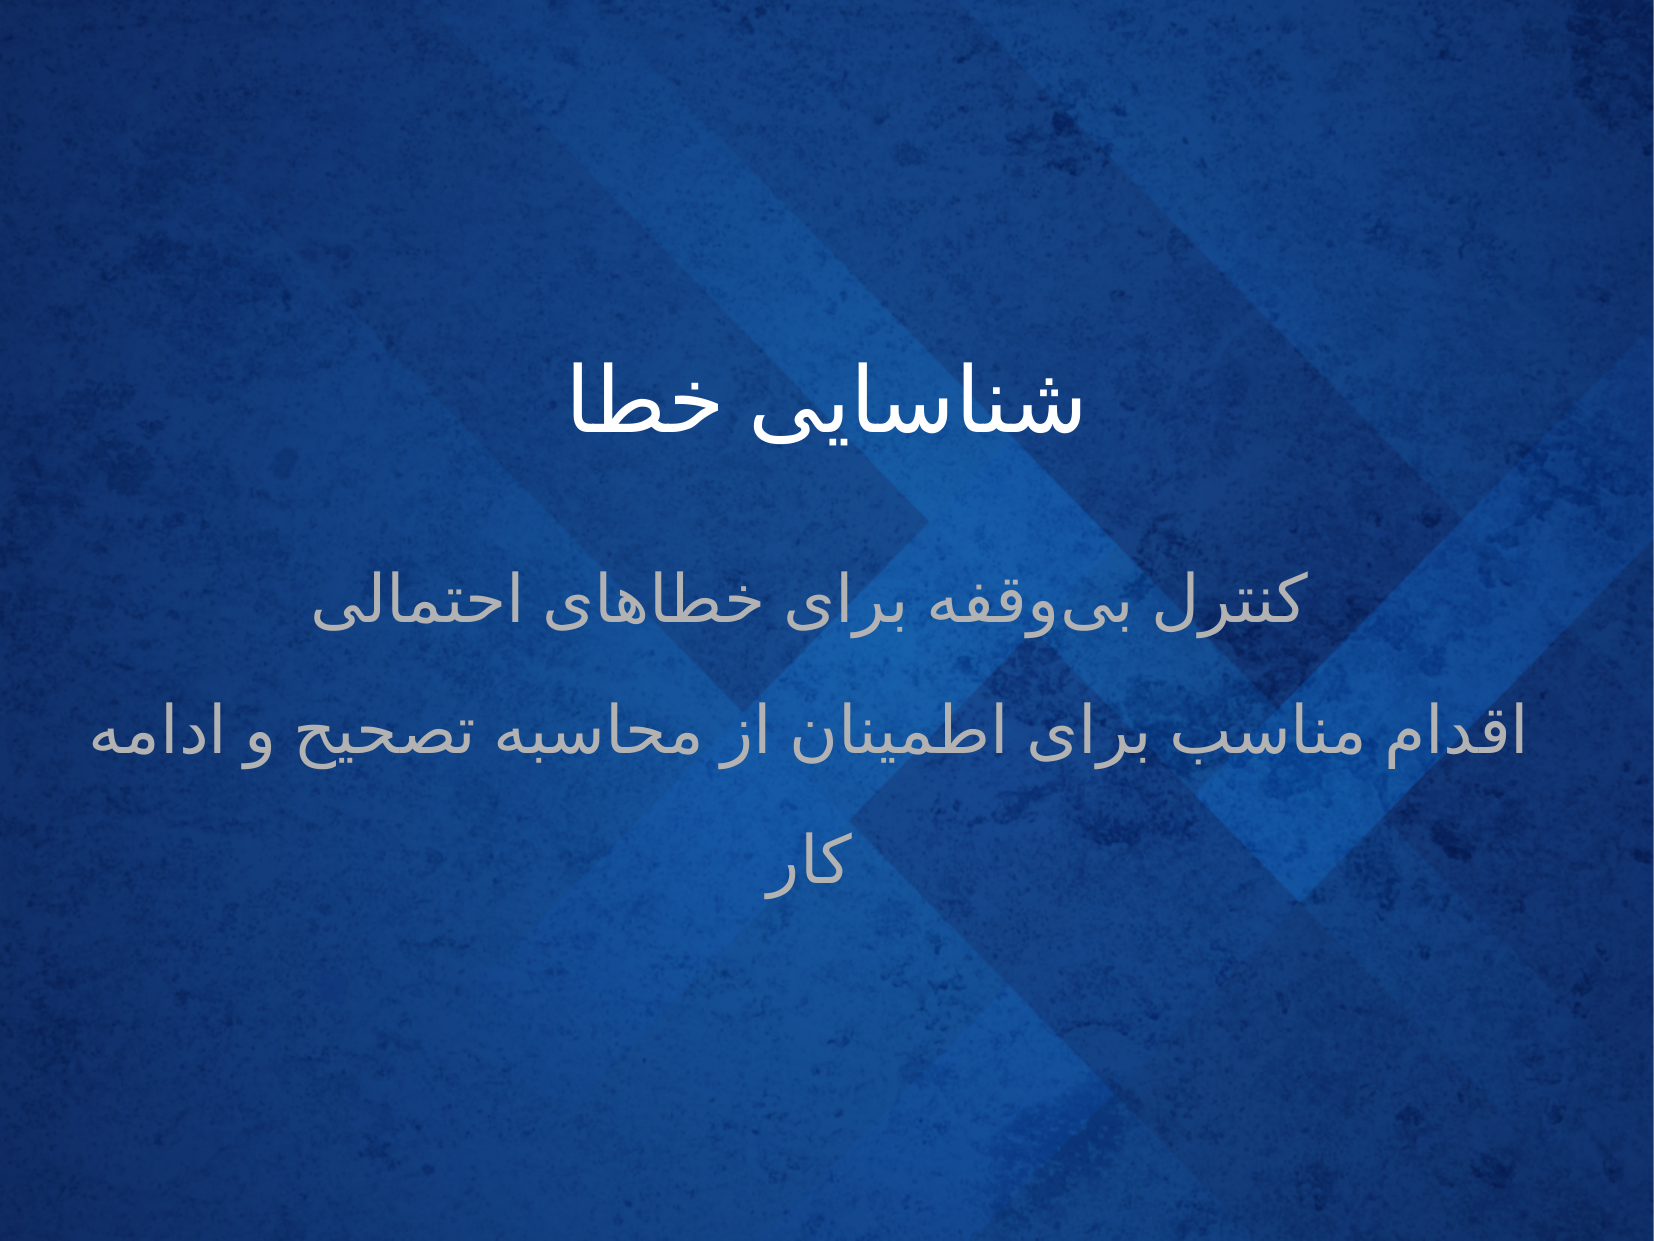

# شناسایی خطا
کنترل بی‌وقفه برای خطاهای احتمالی
اقدام مناسب برای اطمینان از محاسبه تصحیح و ادامه کار